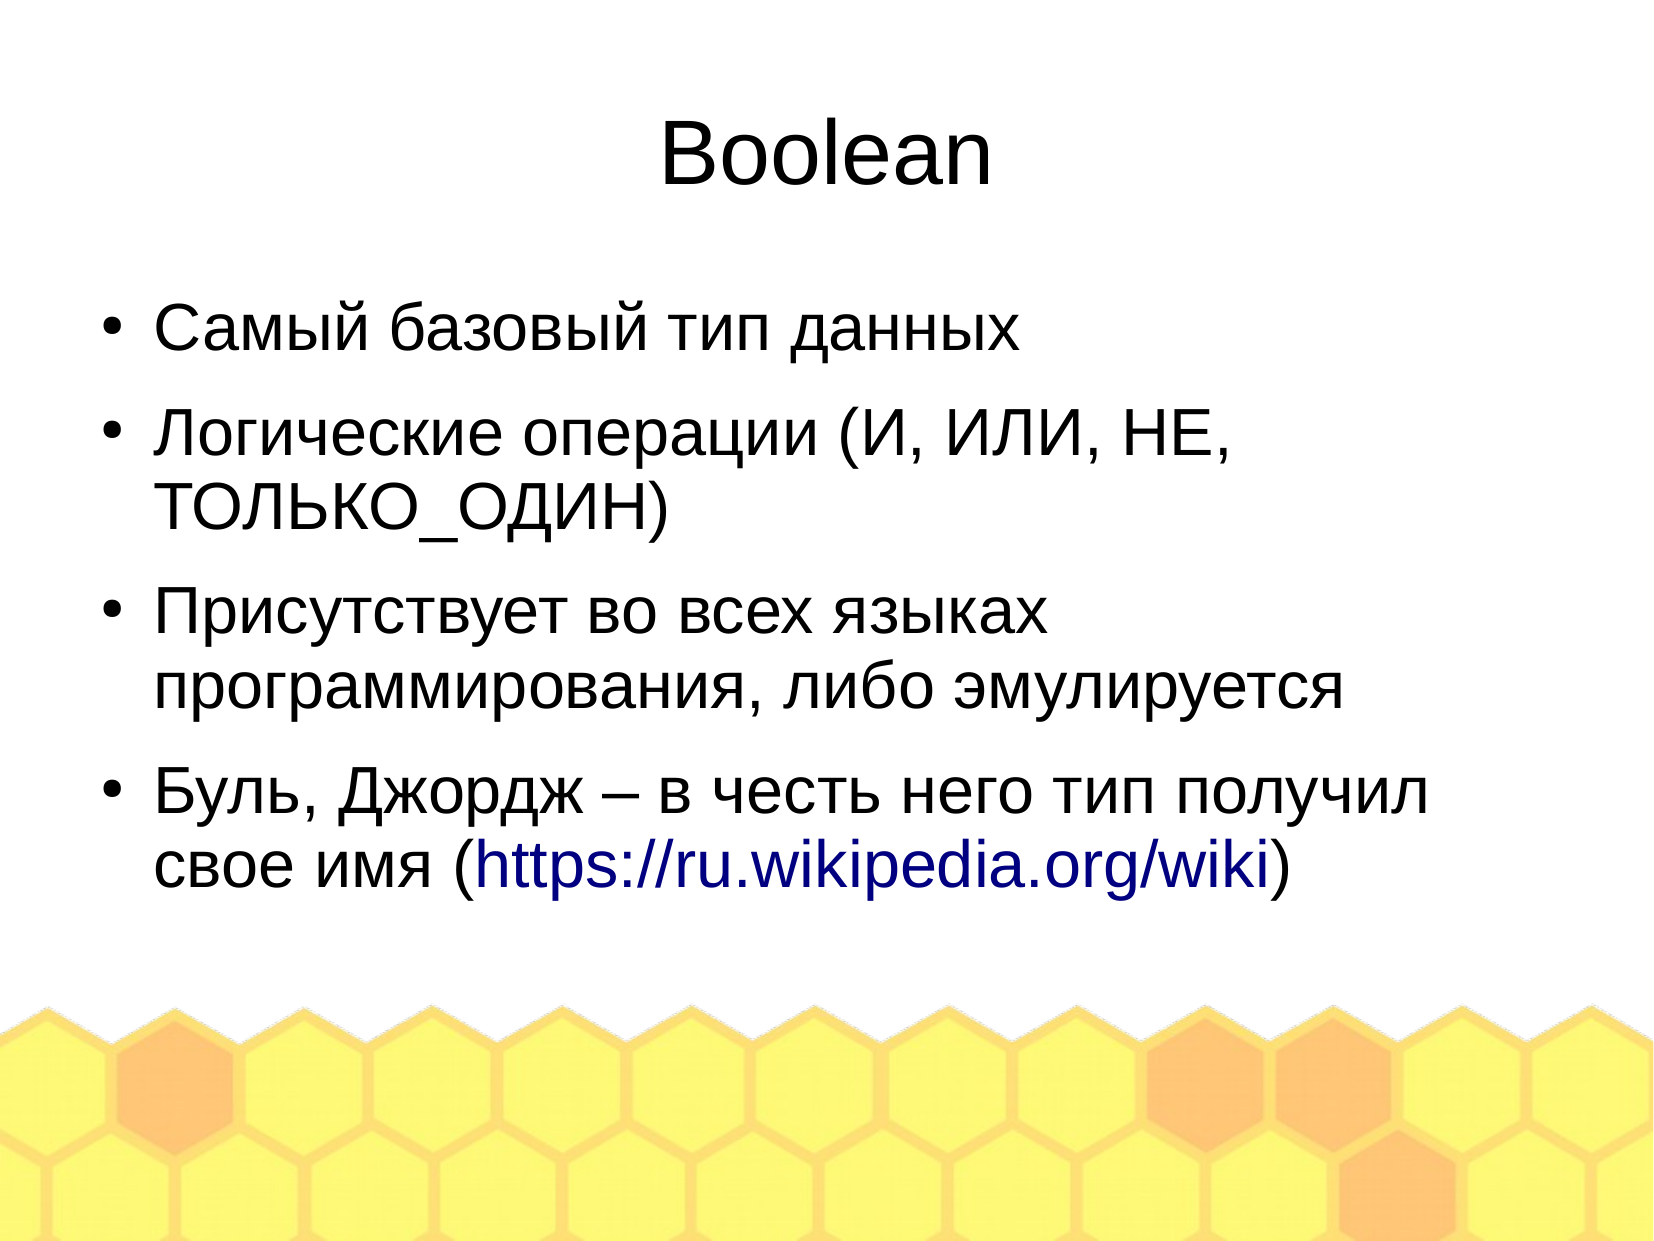

# Boolean
Самый базовый тип данных
Логические операции (И, ИЛИ, НЕ, ТОЛЬКО_ОДИН)
Присутствует во всех языках программирования, либо эмулируется
Буль, Джордж – в честь него тип получил свое имя (https://ru.wikipedia.org/wiki)